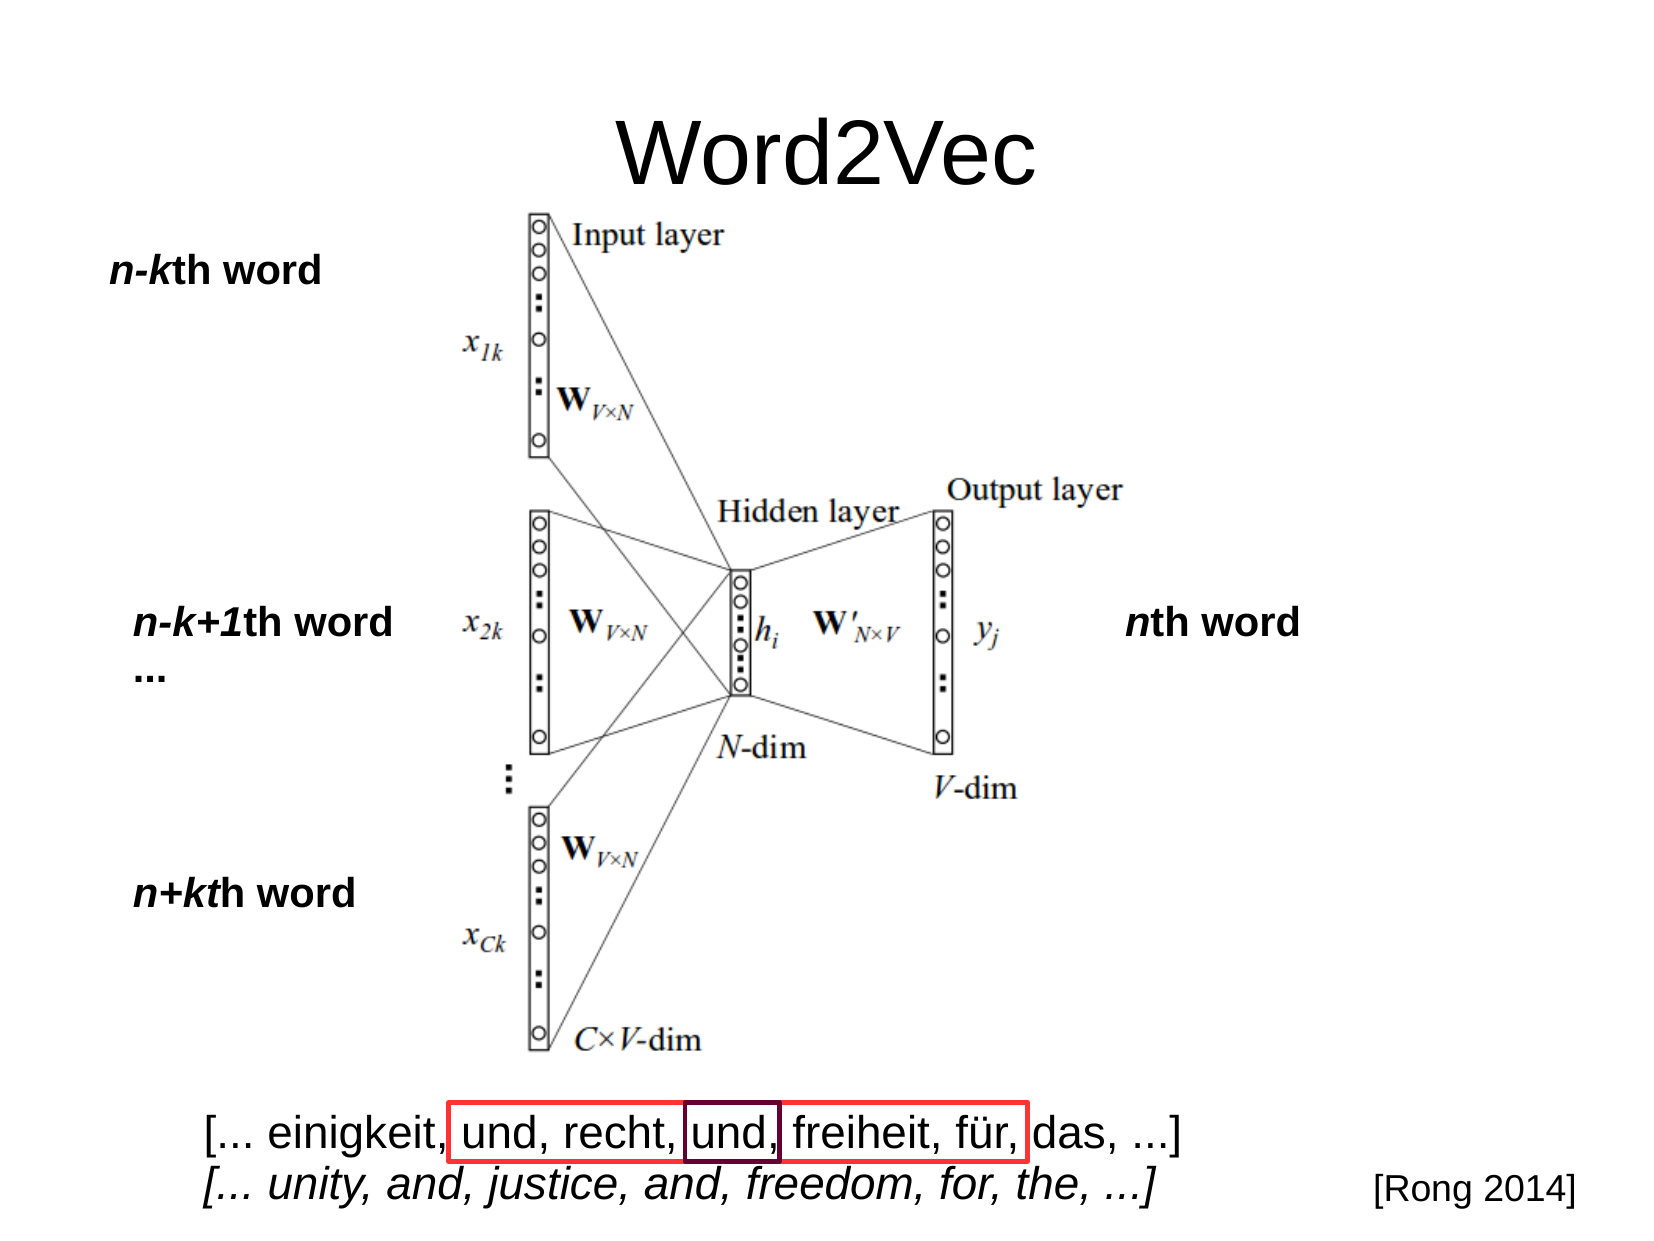

# Word2Vec
n-kth word
n-k+1th word
...
nth word
n+kth word
[... einigkeit, und, recht, und, freiheit, für, das, ...]
[... unity, and, justice, and, freedom, for, the, ...]
[Rong 2014]